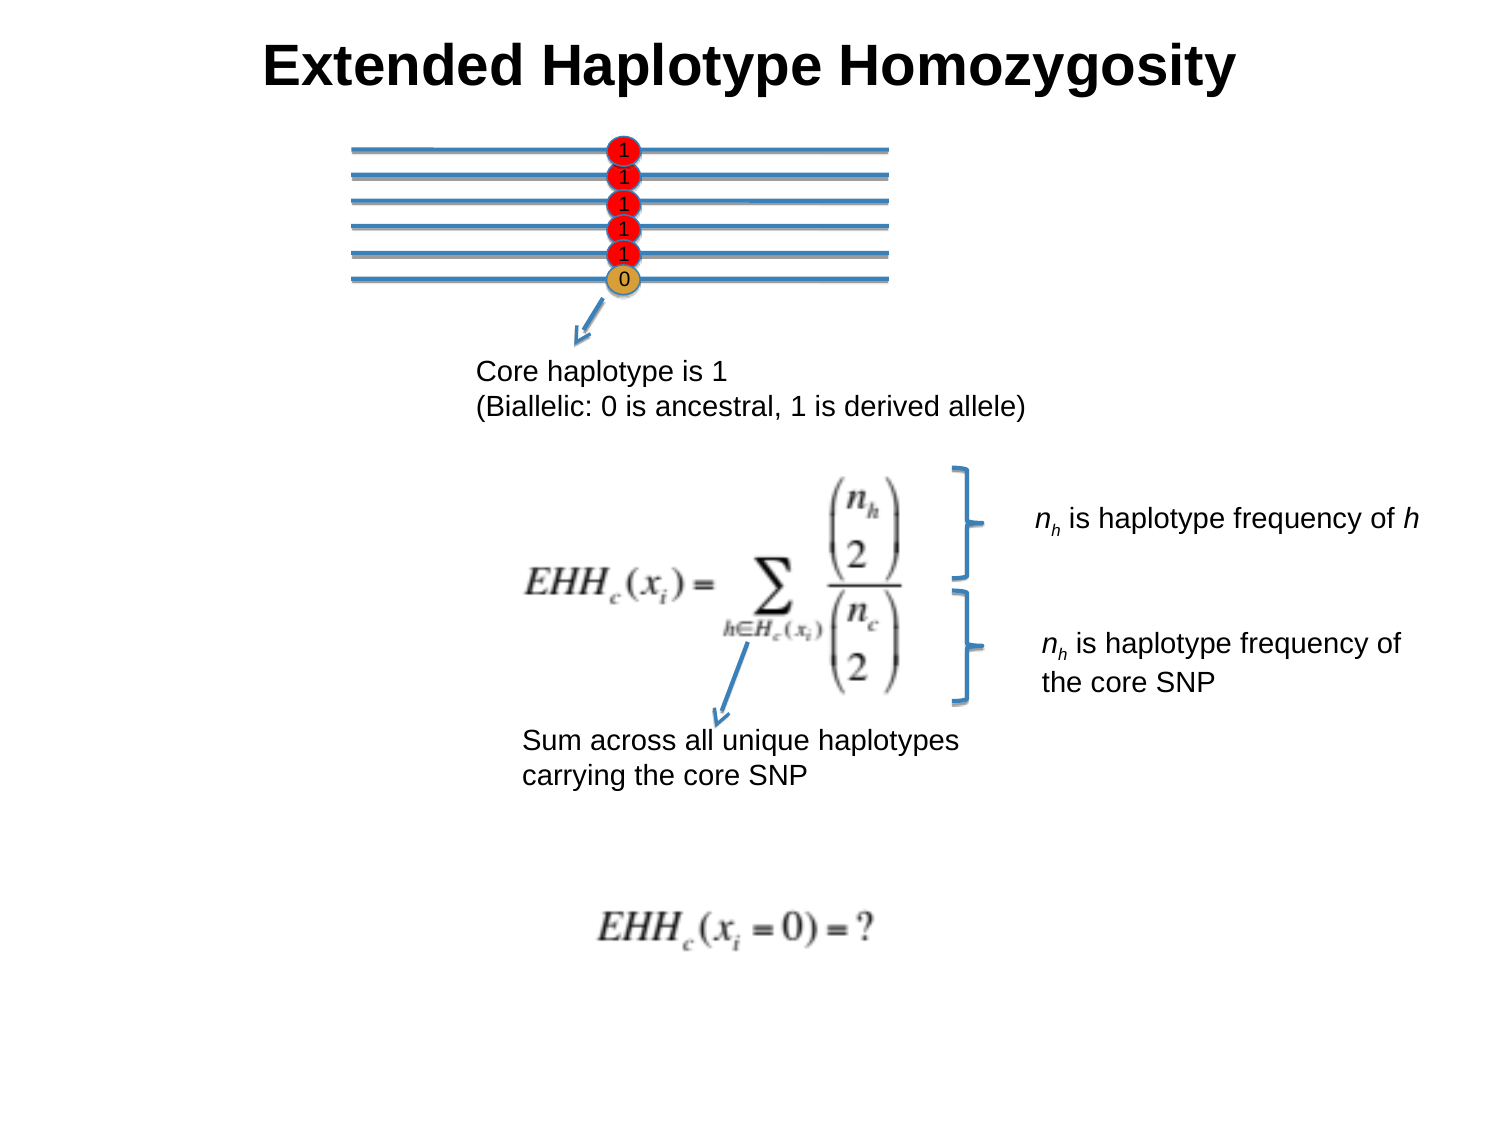

# Extended Haplotype Homozygosity
1
1
1
1
1
0
Core haplotype is 1
(Biallelic: 0 is ancestral, 1 is derived allele)
nh is haplotype frequency of h
nh is haplotype frequency of the core SNP
Sum across all unique haplotypes carrying the core SNP